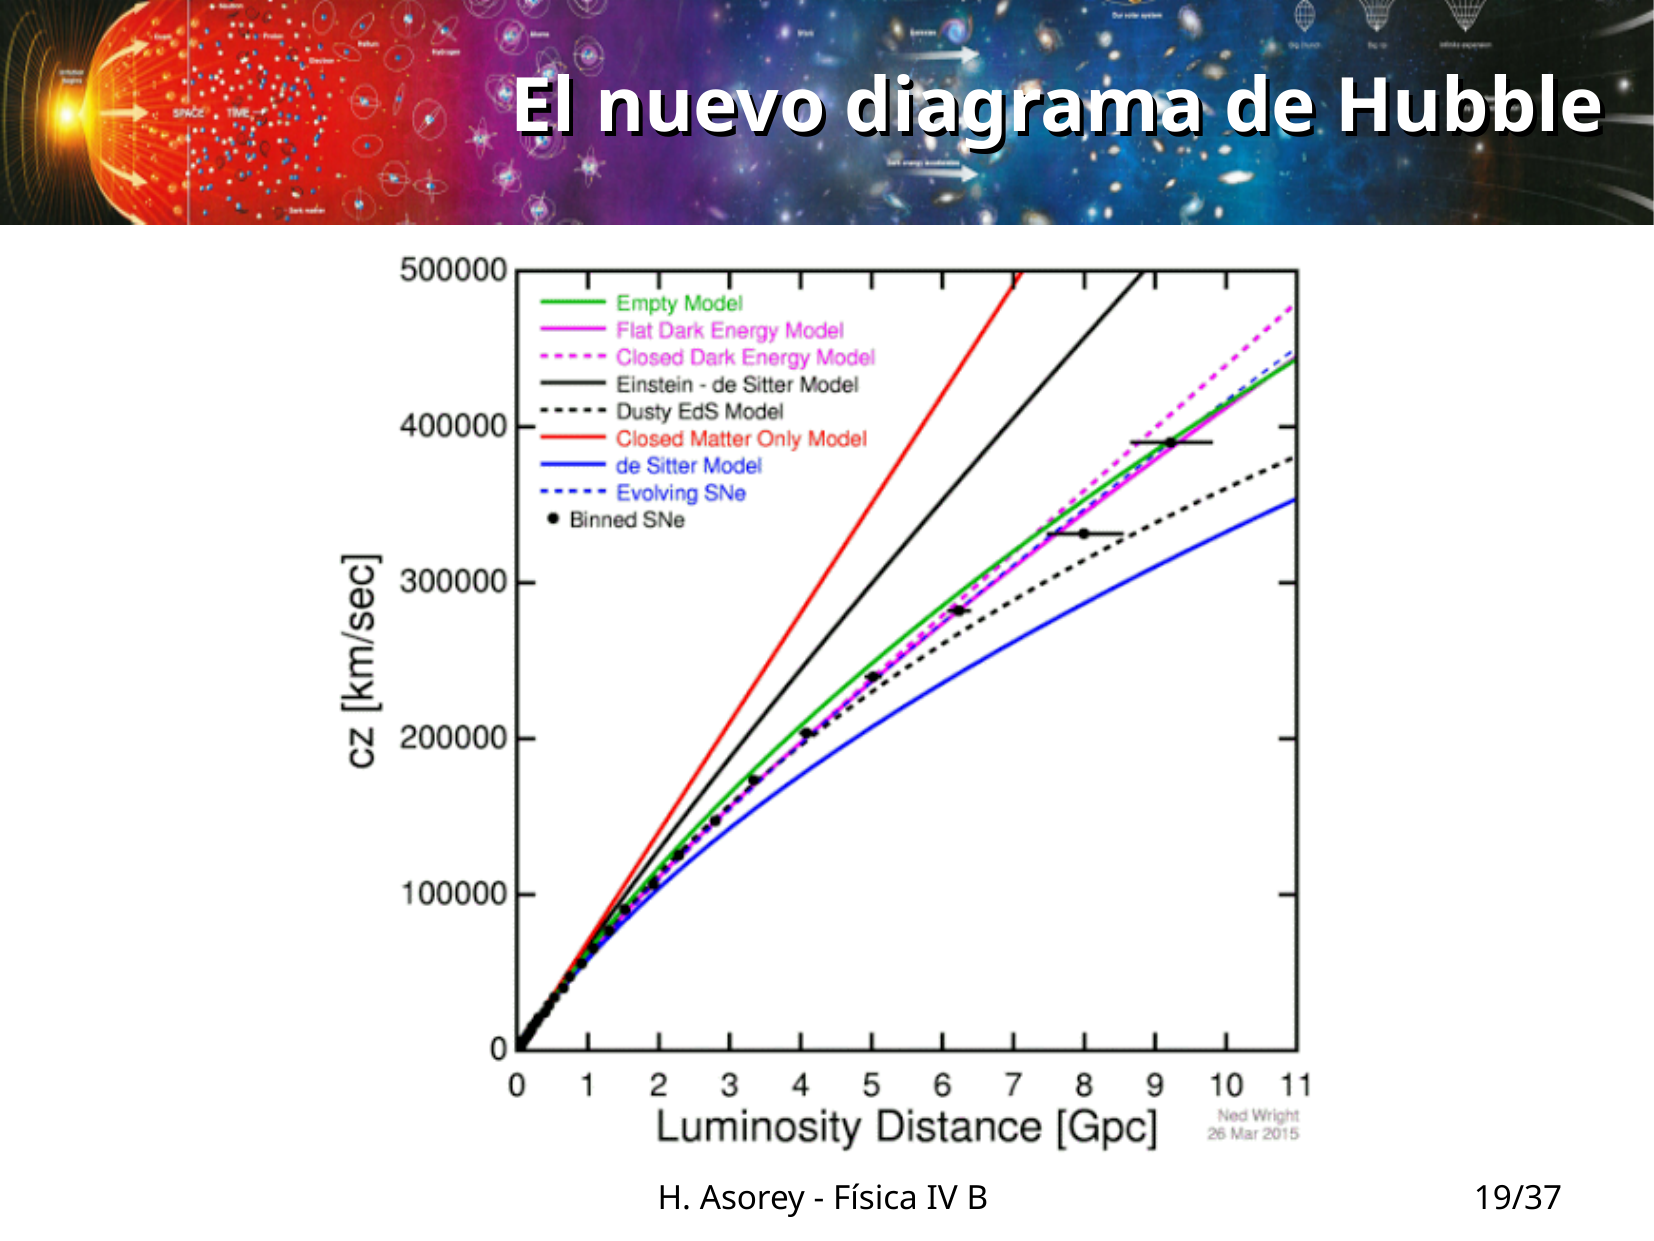

# El nuevo diagrama de Hubble
H. Asorey - Física IV B
19